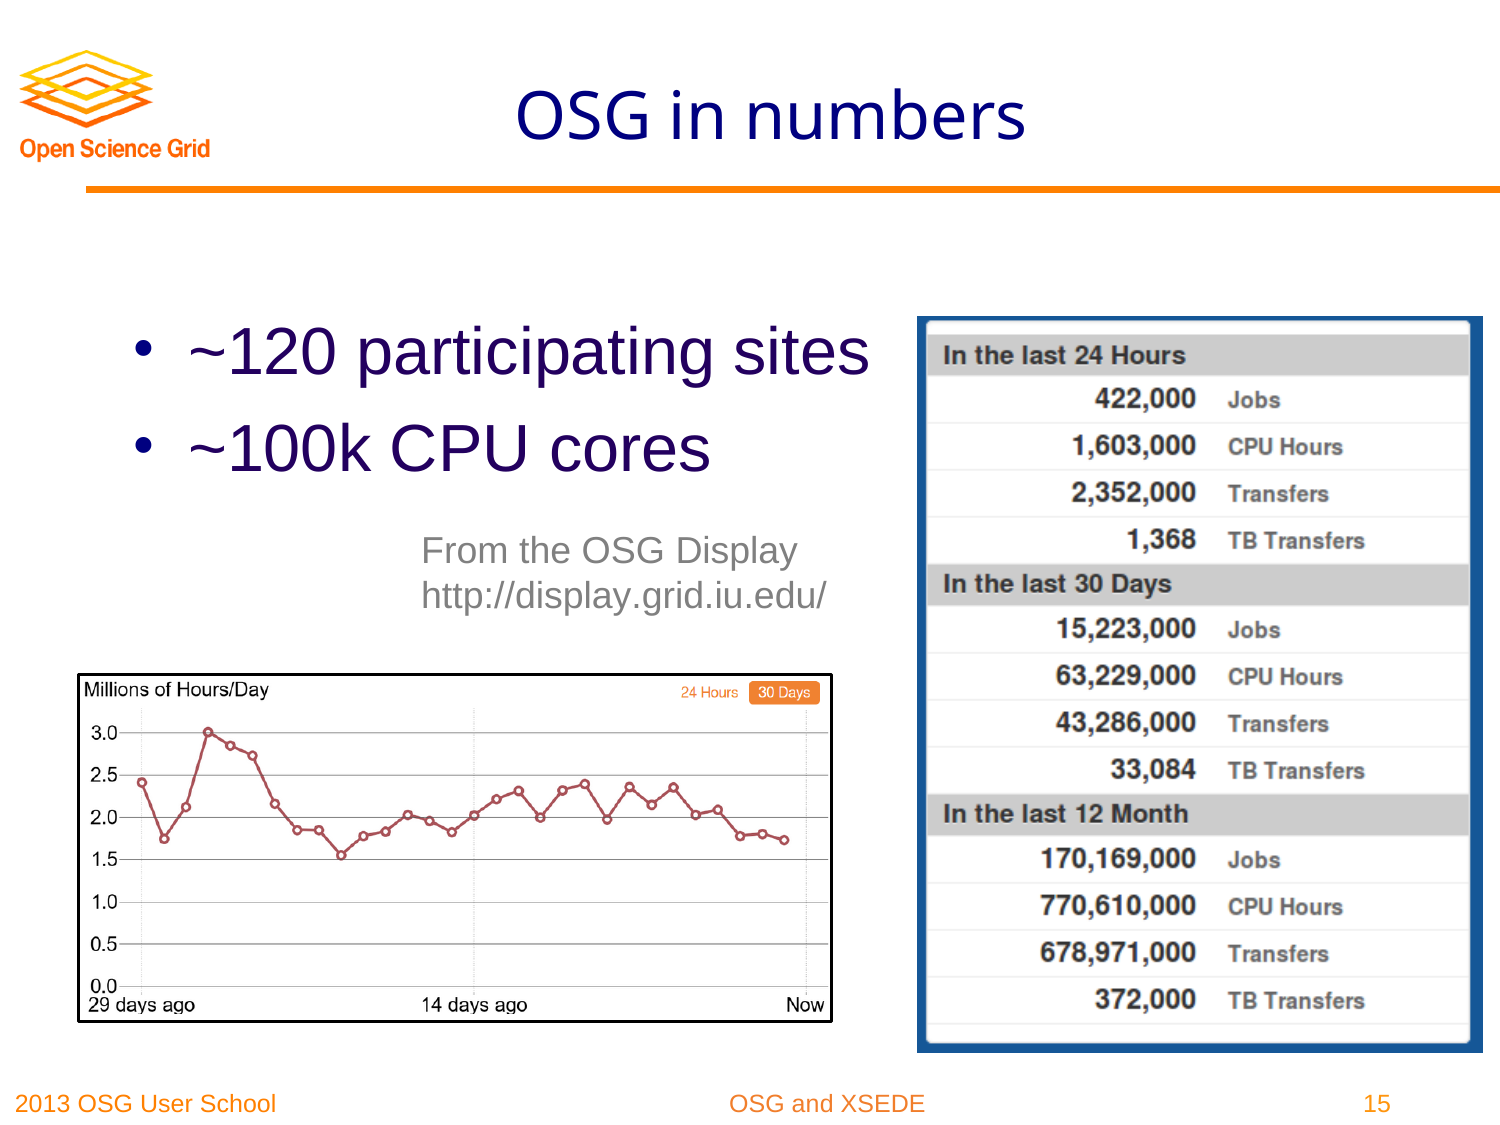

# OSG in numbers
~120 participating sites
~100k CPU cores
From the OSG Display
http://display.grid.iu.edu/
15